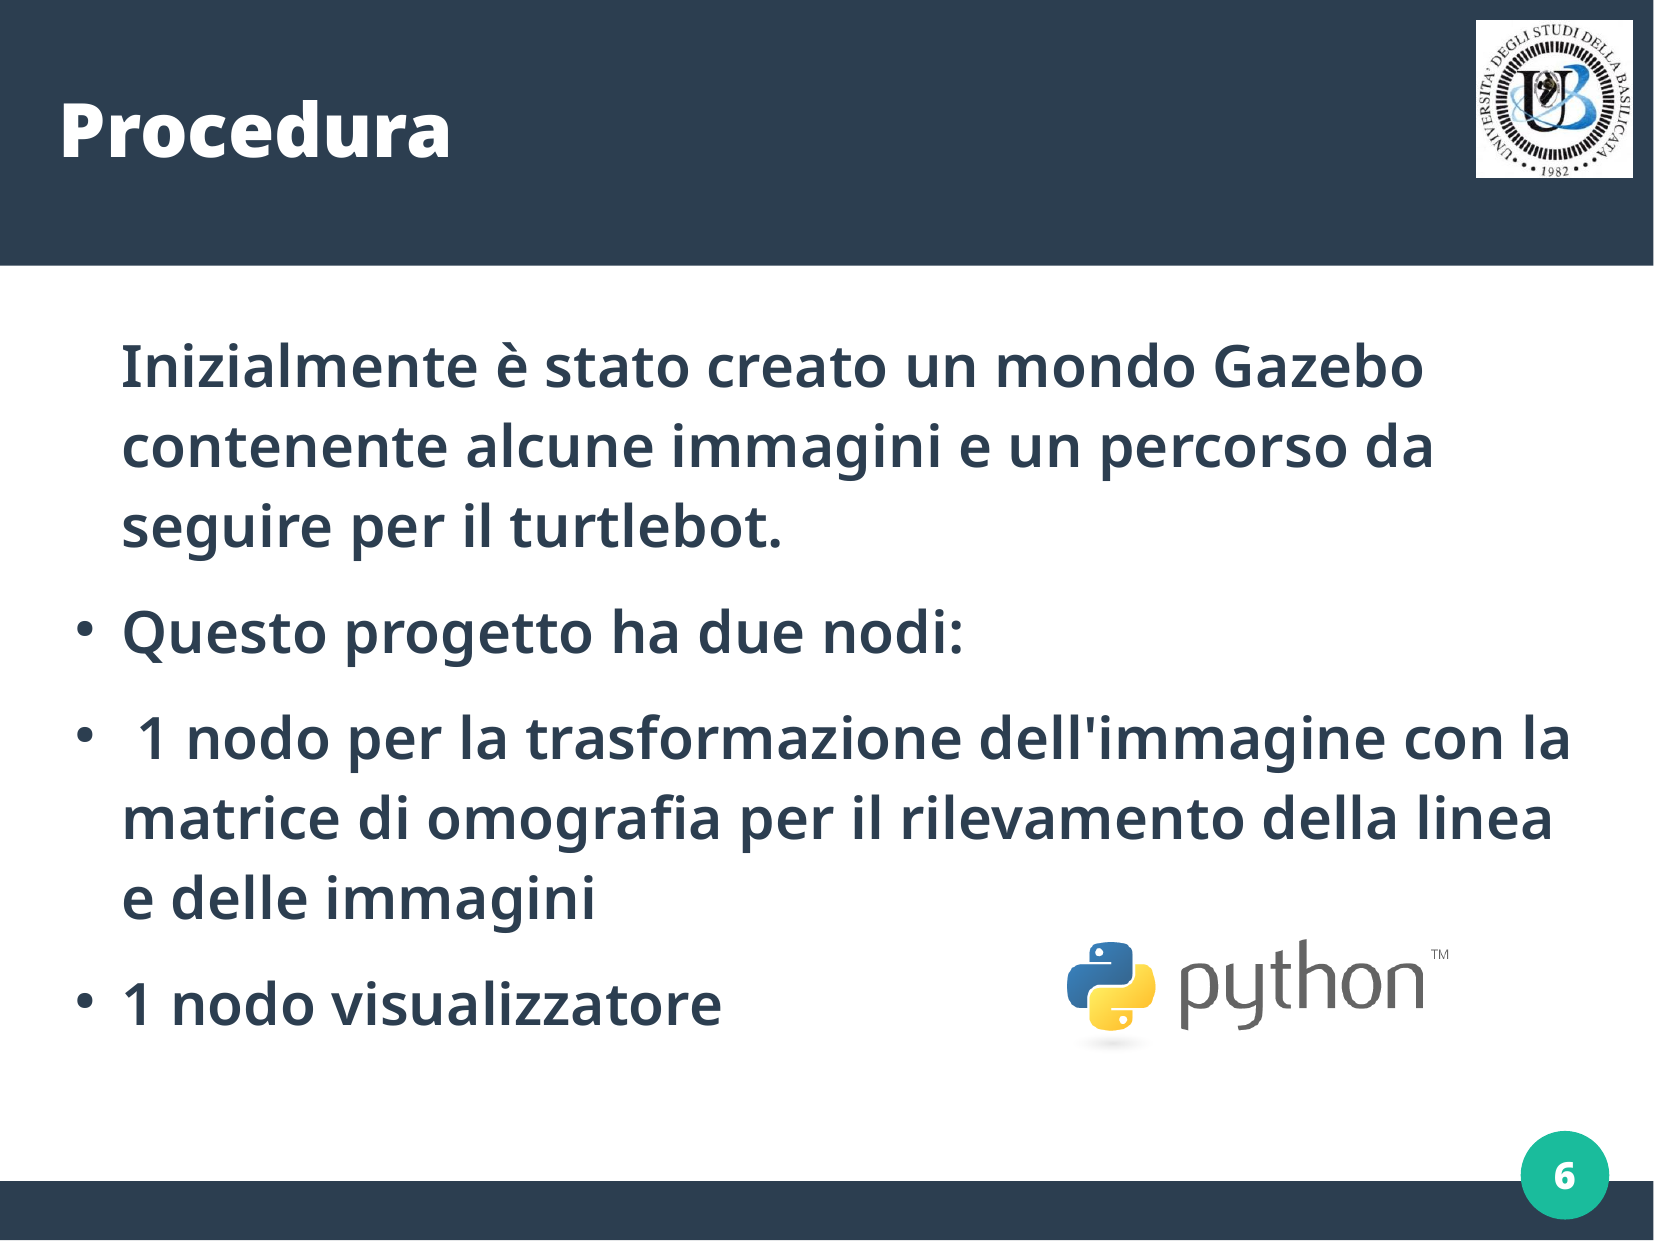

# Procedura
Inizialmente è stato creato un mondo Gazebo contenente alcune immagini e un percorso da seguire per il turtlebot.
Questo progetto ha due nodi:
 1 nodo per la trasformazione dell'immagine con la matrice di omografia per il rilevamento della linea e delle immagini
1 nodo visualizzatore
6